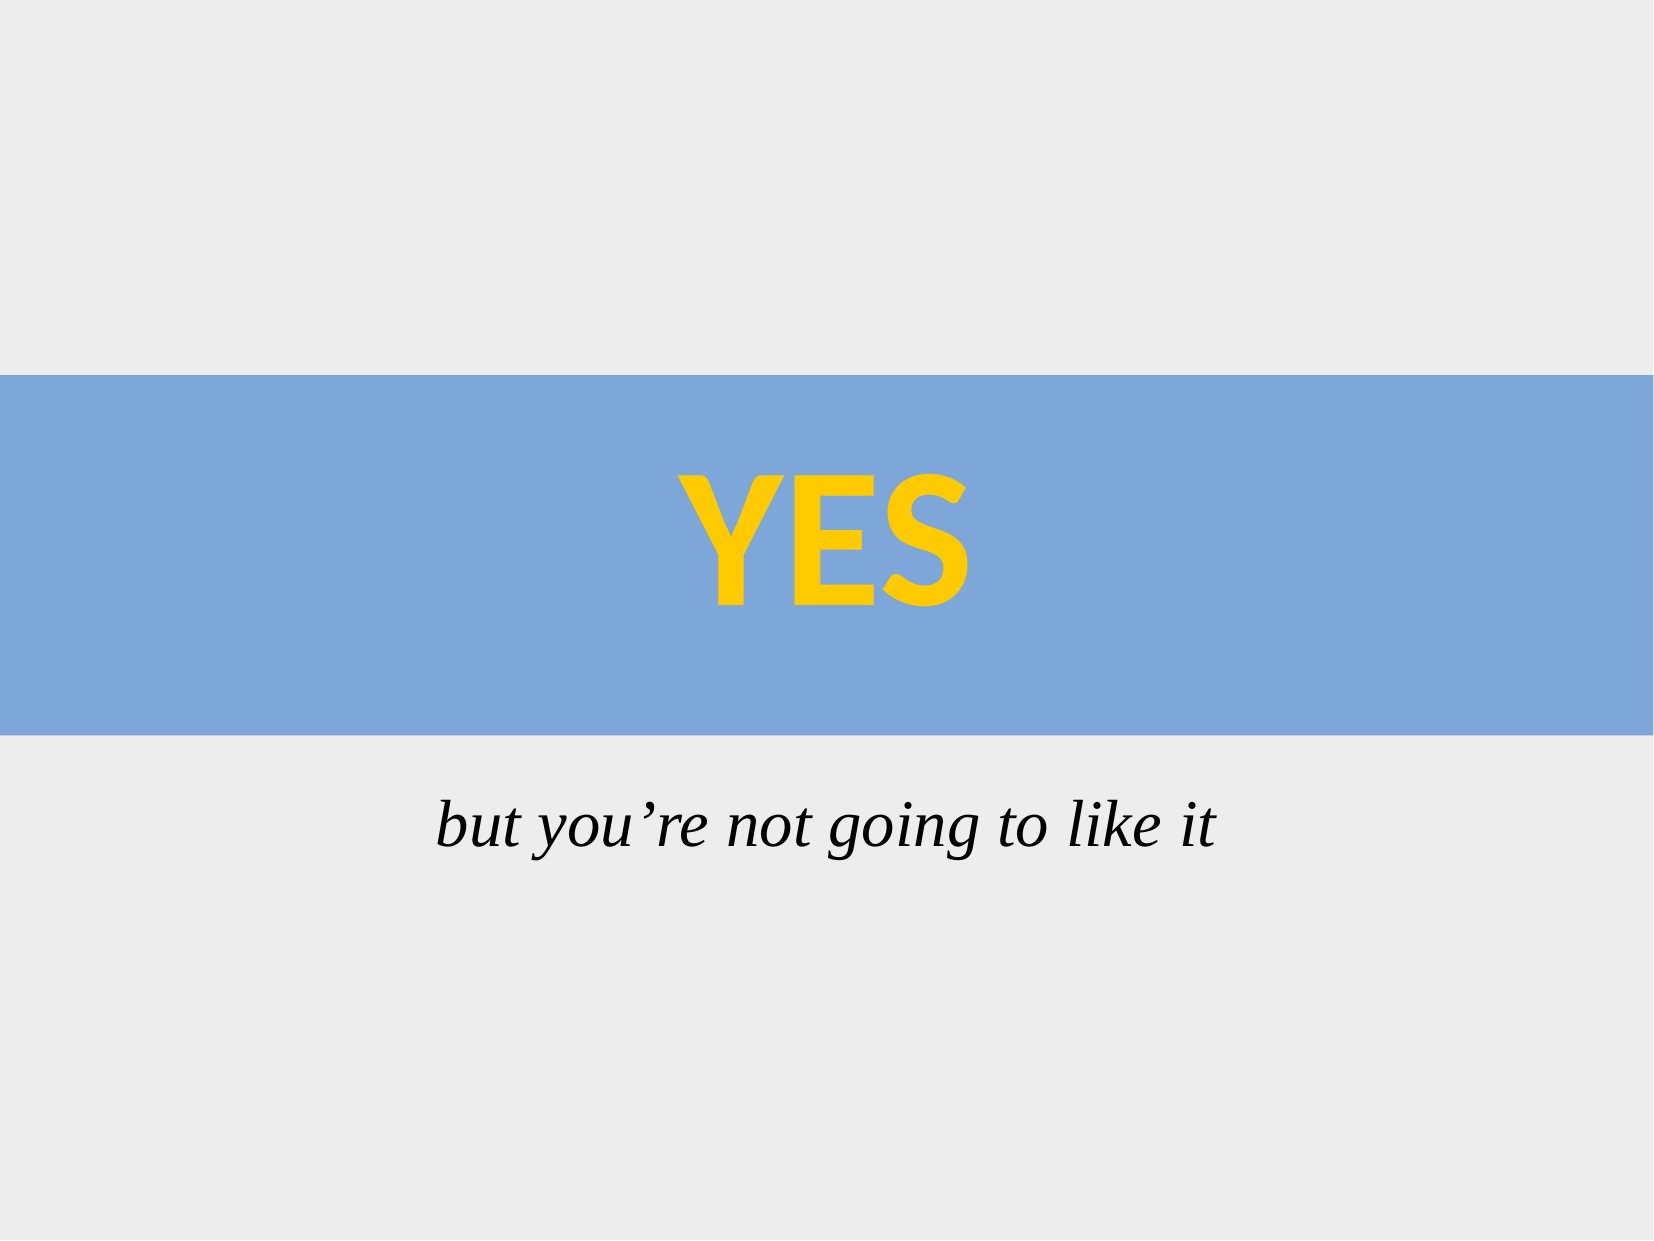

YES
but you’re not going to like it